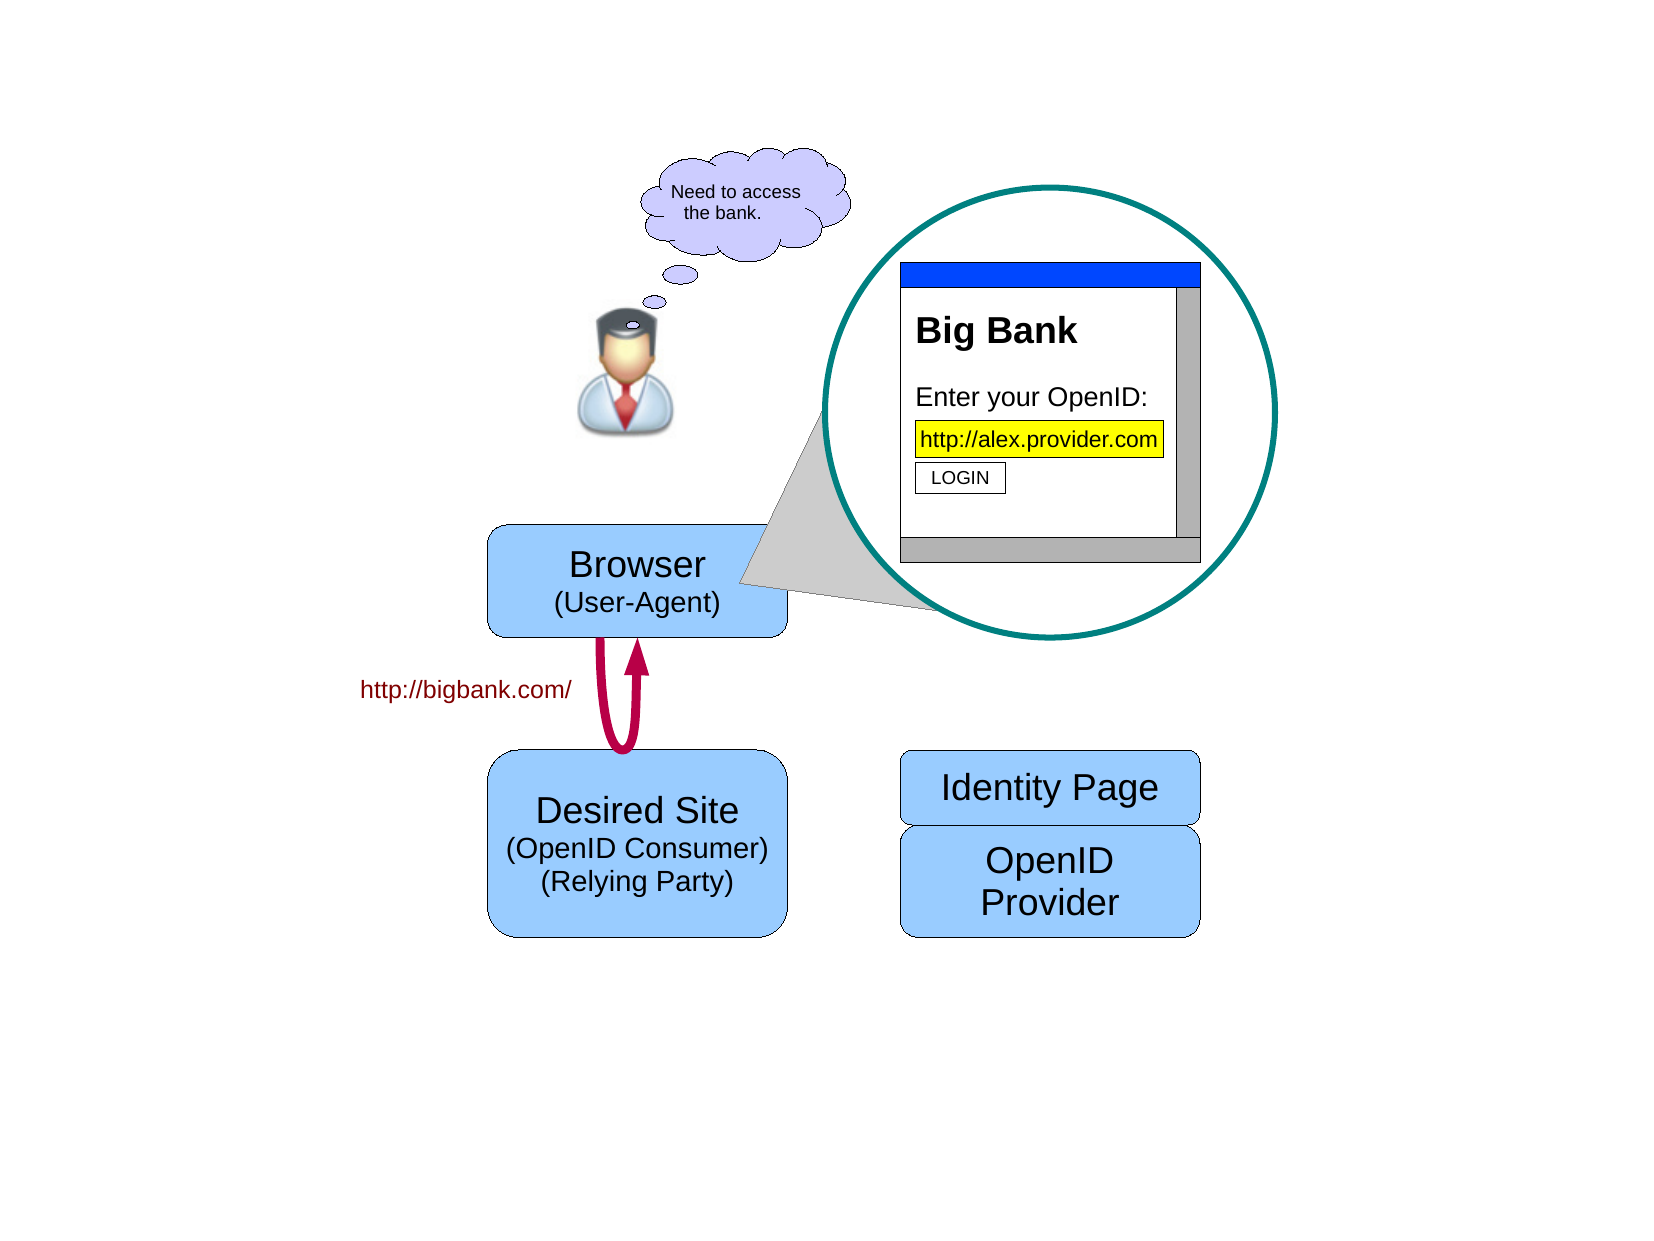

Need to access
the bank.
Big Bank
Enter your OpenID:
http://alex.provider.com
LOGIN
Browser
(User-Agent)
http://bigbank.com/
Desired Site
(OpenID Consumer)
(Relying Party)
Identity Page
OpenID
Provider